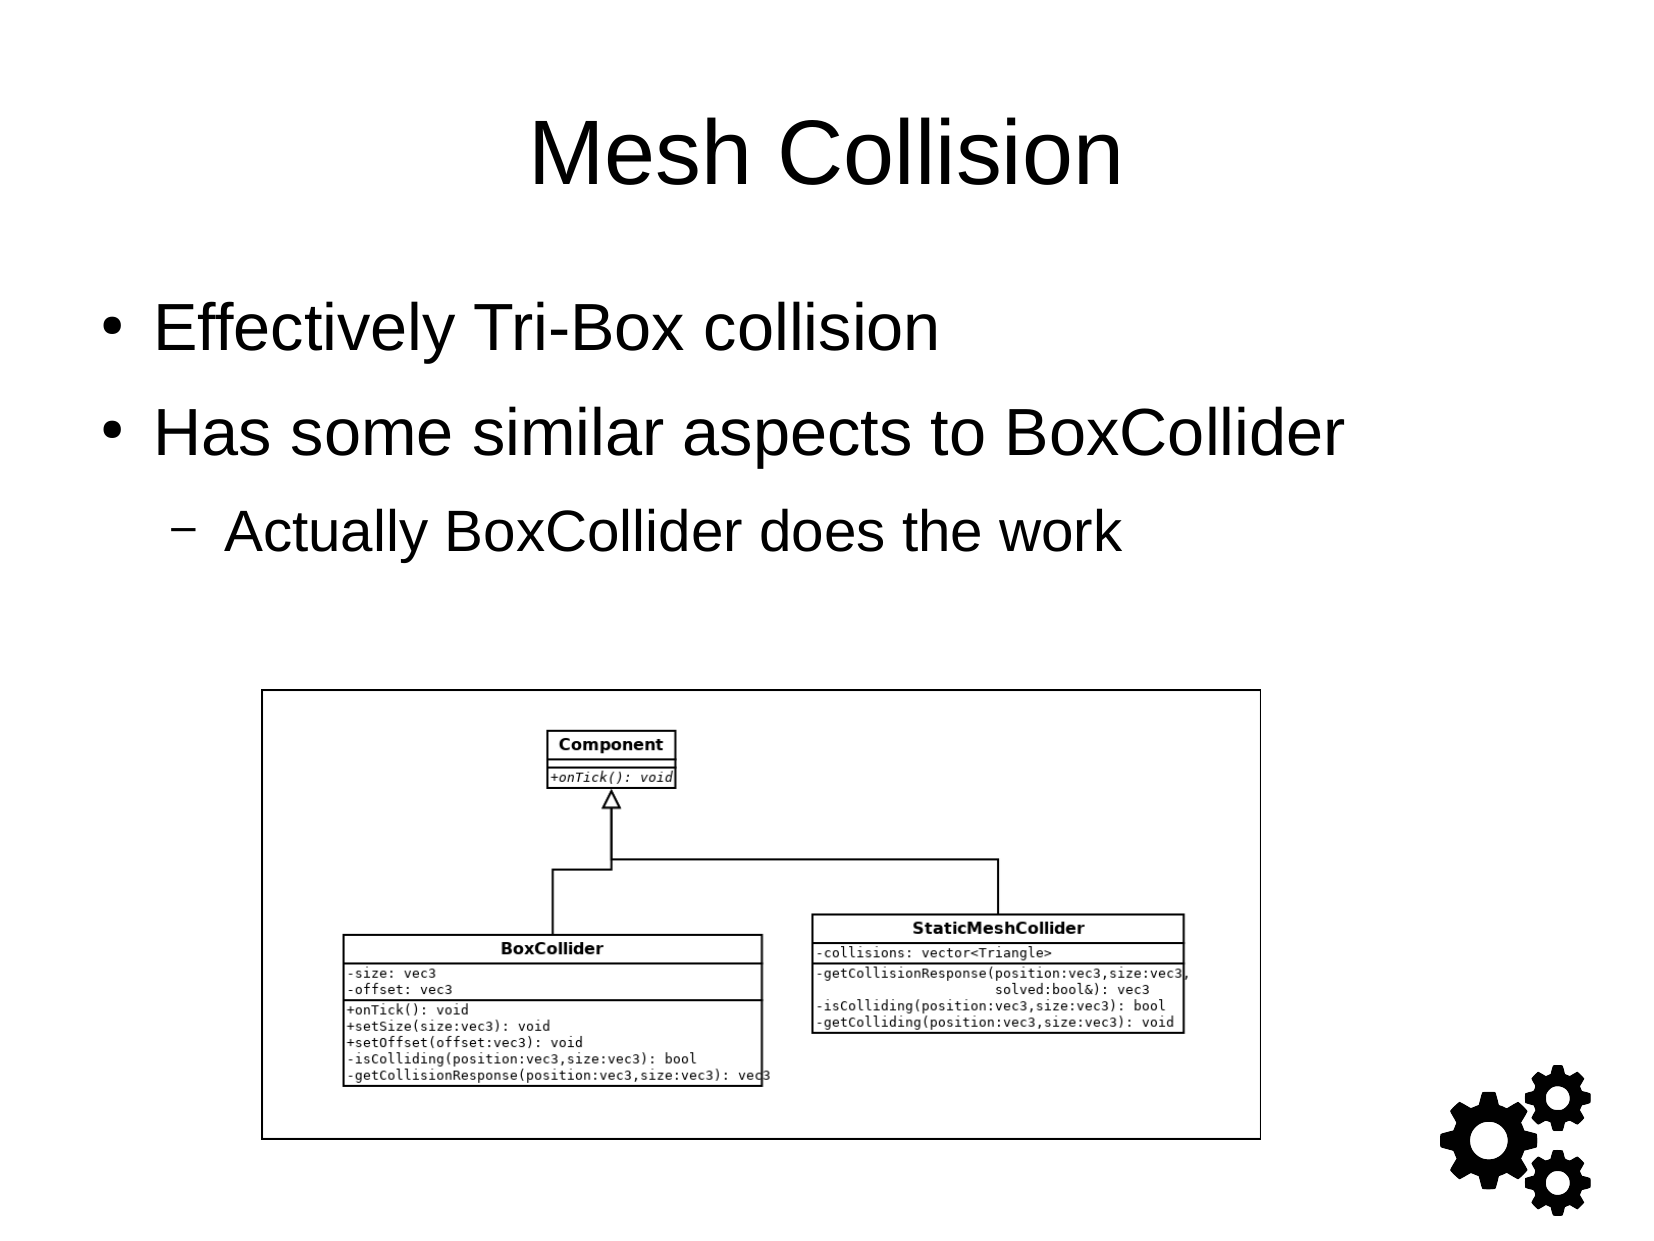

# Mesh Collision
Effectively Tri-Box collision
Has some similar aspects to BoxCollider
Actually BoxCollider does the work